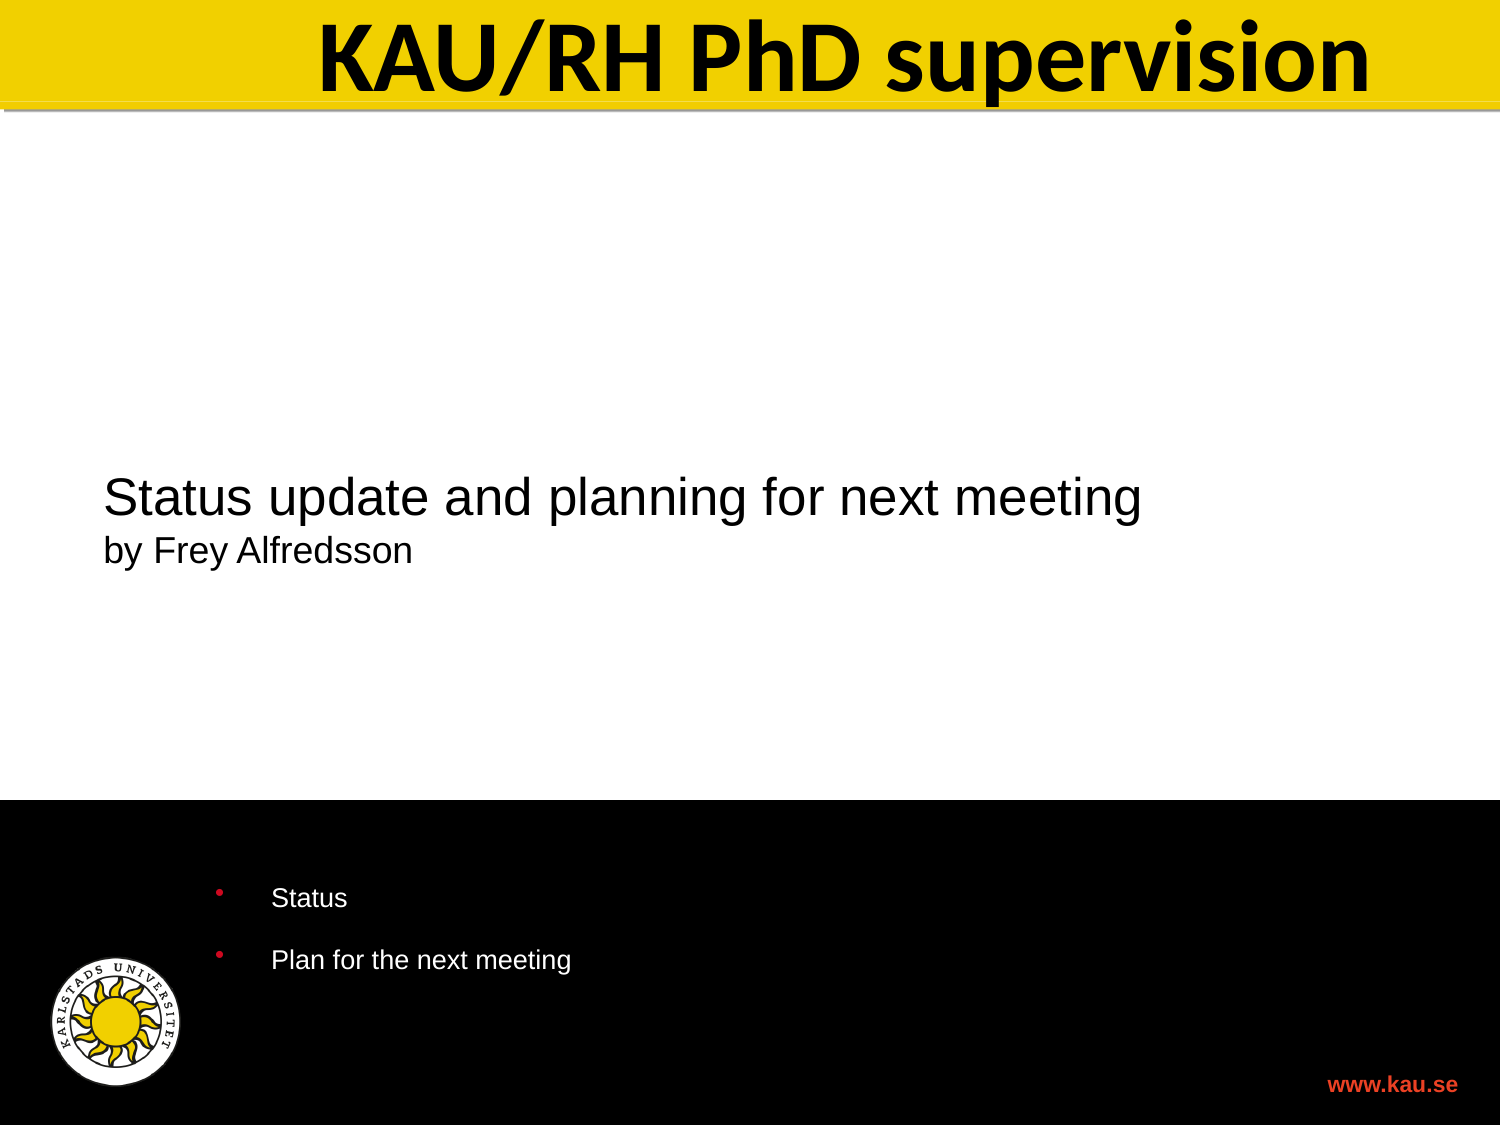

# KAU/RH PhD supervision
Status update and planning for next meeting
by Frey Alfredsson
Status
Plan for the next meeting